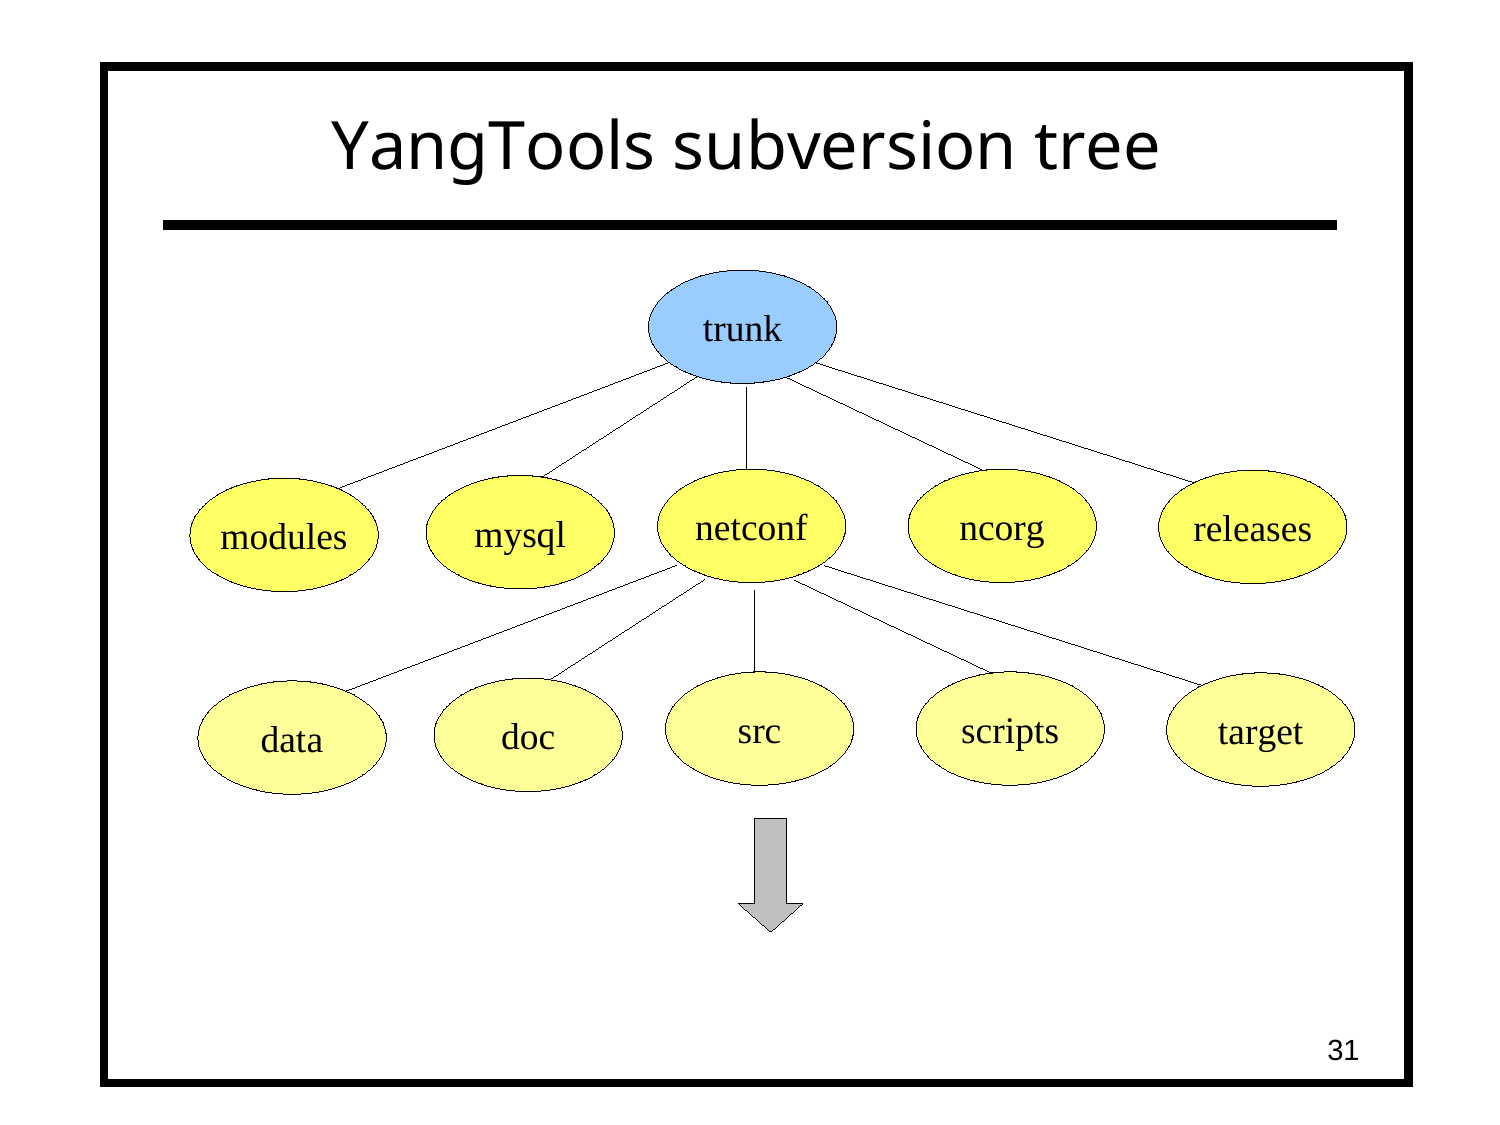

# YangTools subversion tree
trunk
netconf
ncorg
releases
mysql
modules
src
scripts
target
doc
data
31